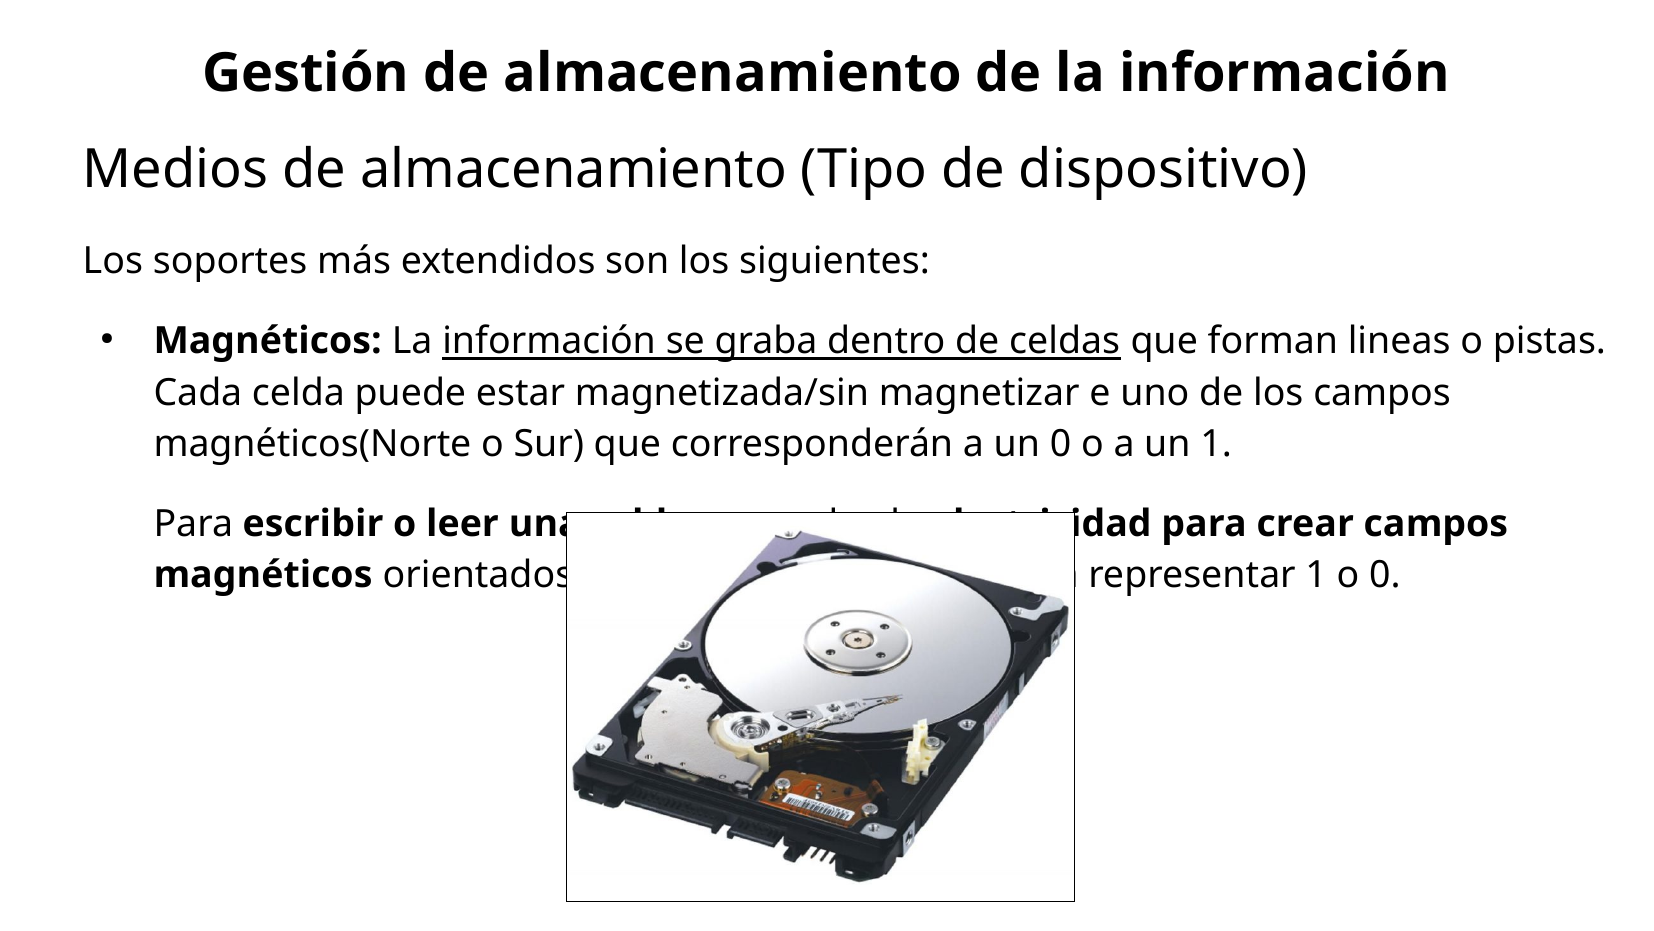

# Gestión de almacenamiento de la información
Medios de almacenamiento (Tipo de dispositivo)
Los soportes más extendidos son los siguientes:
Magnéticos: La información se graba dentro de celdas que forman lineas o pistas. Cada celda puede estar magnetizada/sin magnetizar e uno de los campos magnéticos(Norte o Sur) que corresponderán a un 0 o a un 1.
Para escribir o leer una celda se emplea la electricidad para crear campos magnéticos orientados en una dirección u otra para representar 1 o 0.